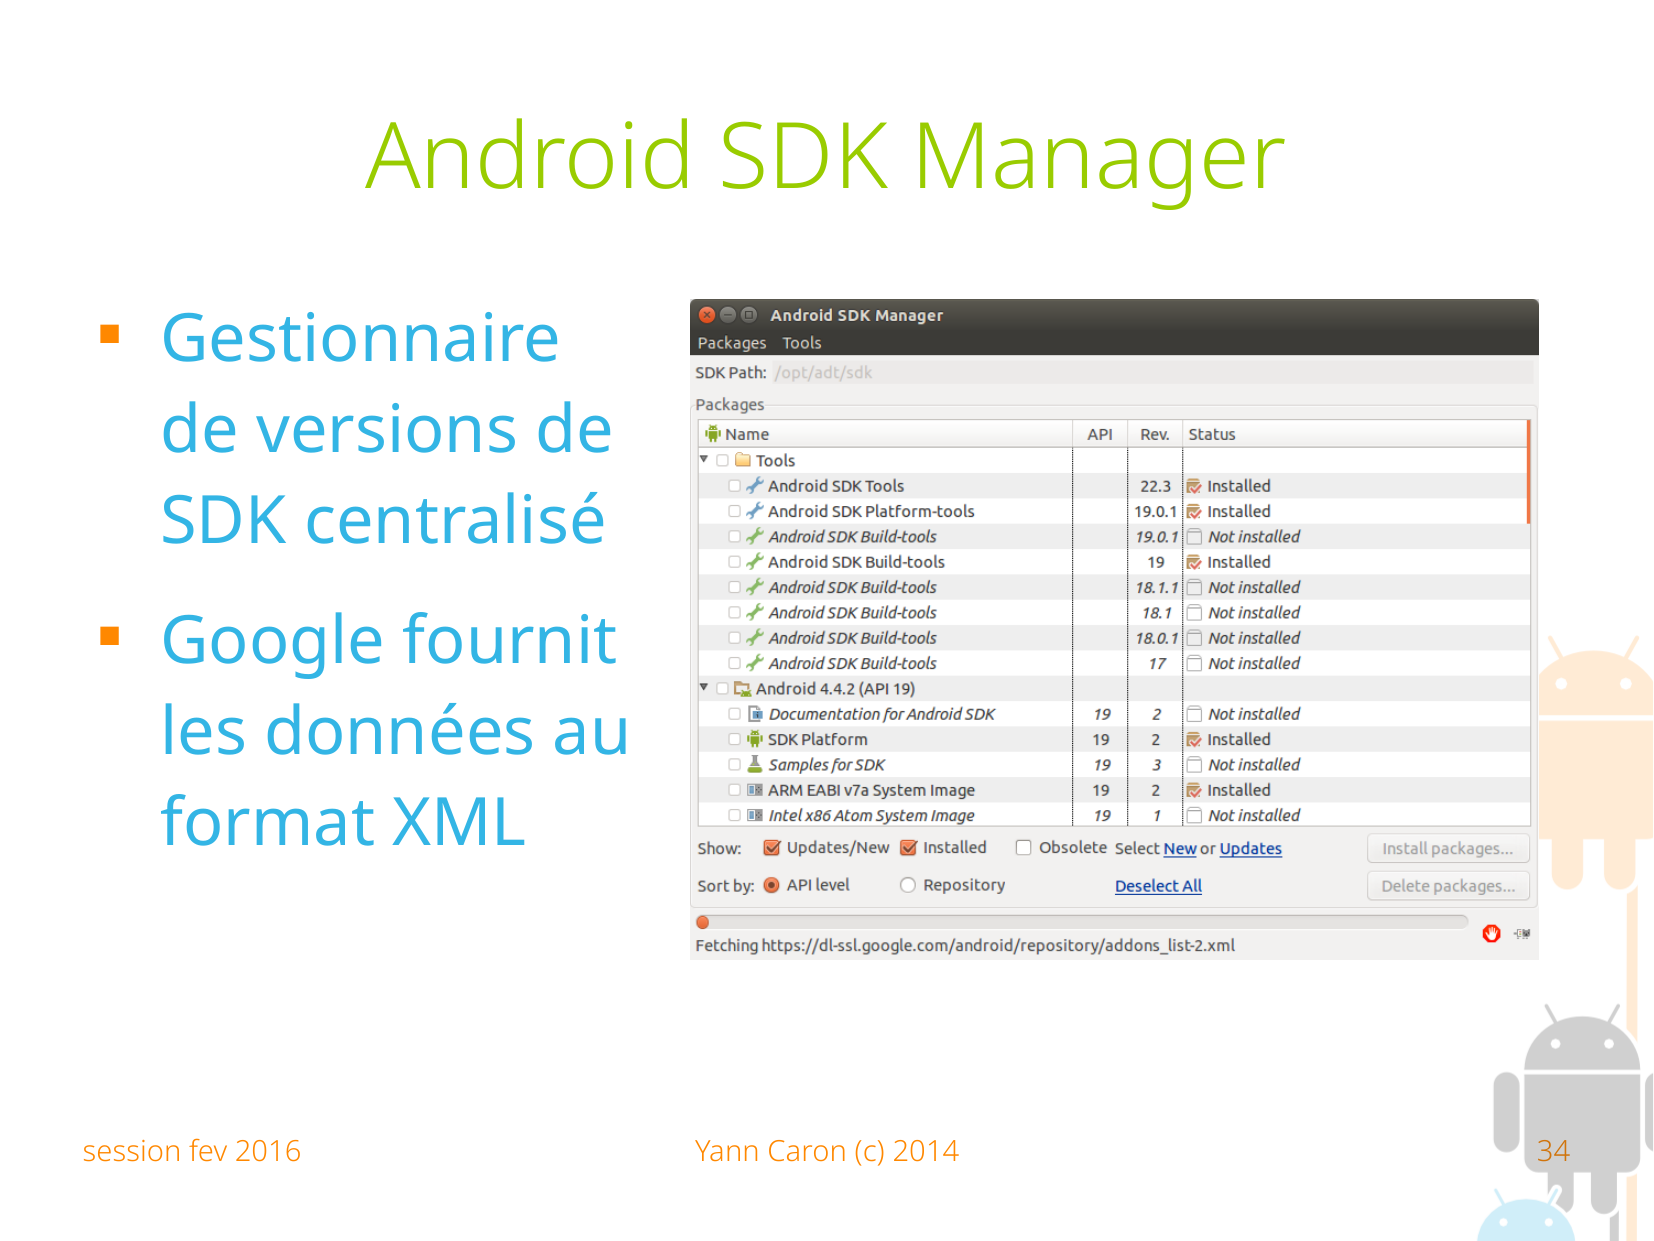

# Android SDK Manager
Gestionnaire de versions de SDK centralisé
Google fournit les données au format XML
session fev 2016
Yann Caron (c) 2014
34